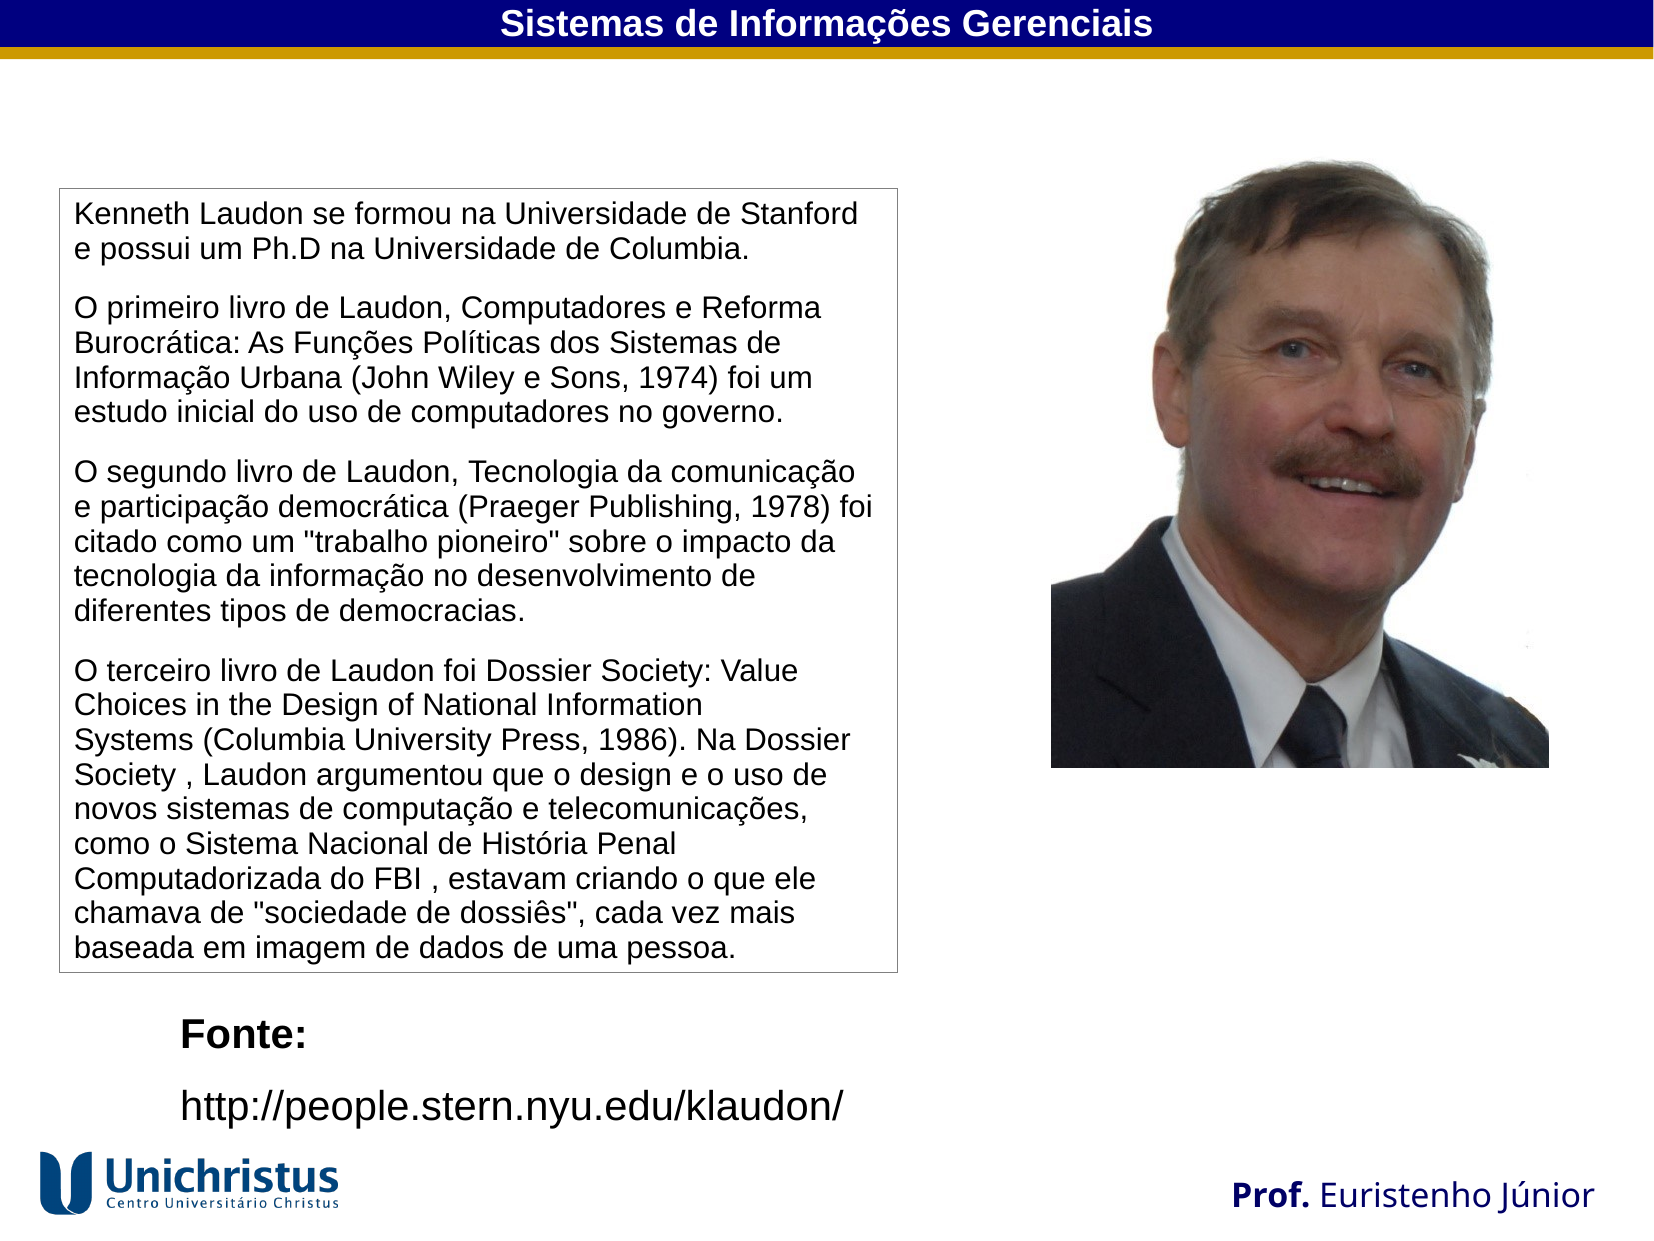

Sistemas de Informações Gerenciais
Kenneth Laudon se formou na Universidade de Stanford e possui um Ph.D na Universidade de Columbia.
O primeiro livro de Laudon, Computadores e Reforma Burocrática: As Funções Políticas dos Sistemas de Informação Urbana (John Wiley e Sons, 1974) foi um estudo inicial do uso de computadores no governo.
O segundo livro de Laudon, Tecnologia da comunicação e participação democrática (Praeger Publishing, 1978) foi citado como um "trabalho pioneiro" sobre o impacto da tecnologia da informação no desenvolvimento de diferentes tipos de democracias.
O terceiro livro de Laudon foi Dossier Society: Value Choices in the Design of National Information Systems (Columbia University Press, 1986). Na Dossier Society , Laudon argumentou que o design e o uso de novos sistemas de computação e telecomunicações, como o Sistema Nacional de História Penal Computadorizada do FBI , estavam criando o que ele chamava de "sociedade de dossiês", cada vez mais baseada em imagem de dados de uma pessoa.
Fonte:
http://people.stern.nyu.edu/klaudon/
Prof. Euristenho Júnior